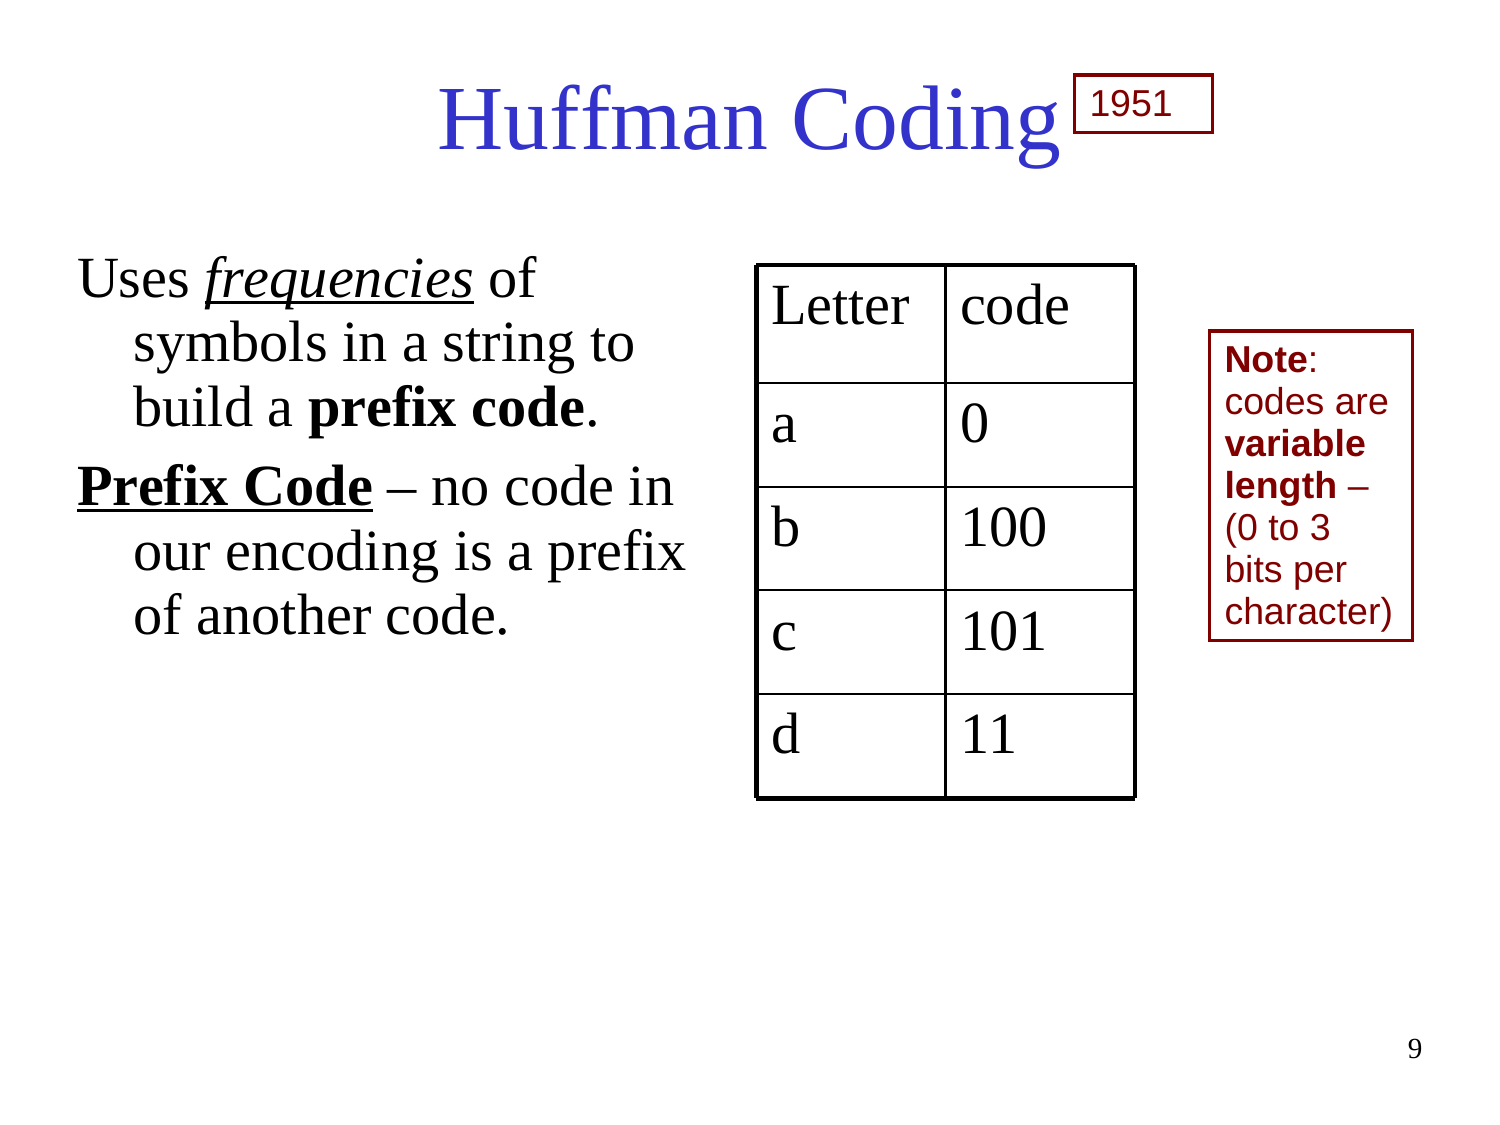

# Huffman Coding
1951
Uses frequencies of symbols in a string to build a prefix code.
Prefix Code – no code in our encoding is a prefix of another code.
Letter
code
a
0
b
100
c
101
d
11
Note: codes are variable length – (0 to 3 bits per character)
9